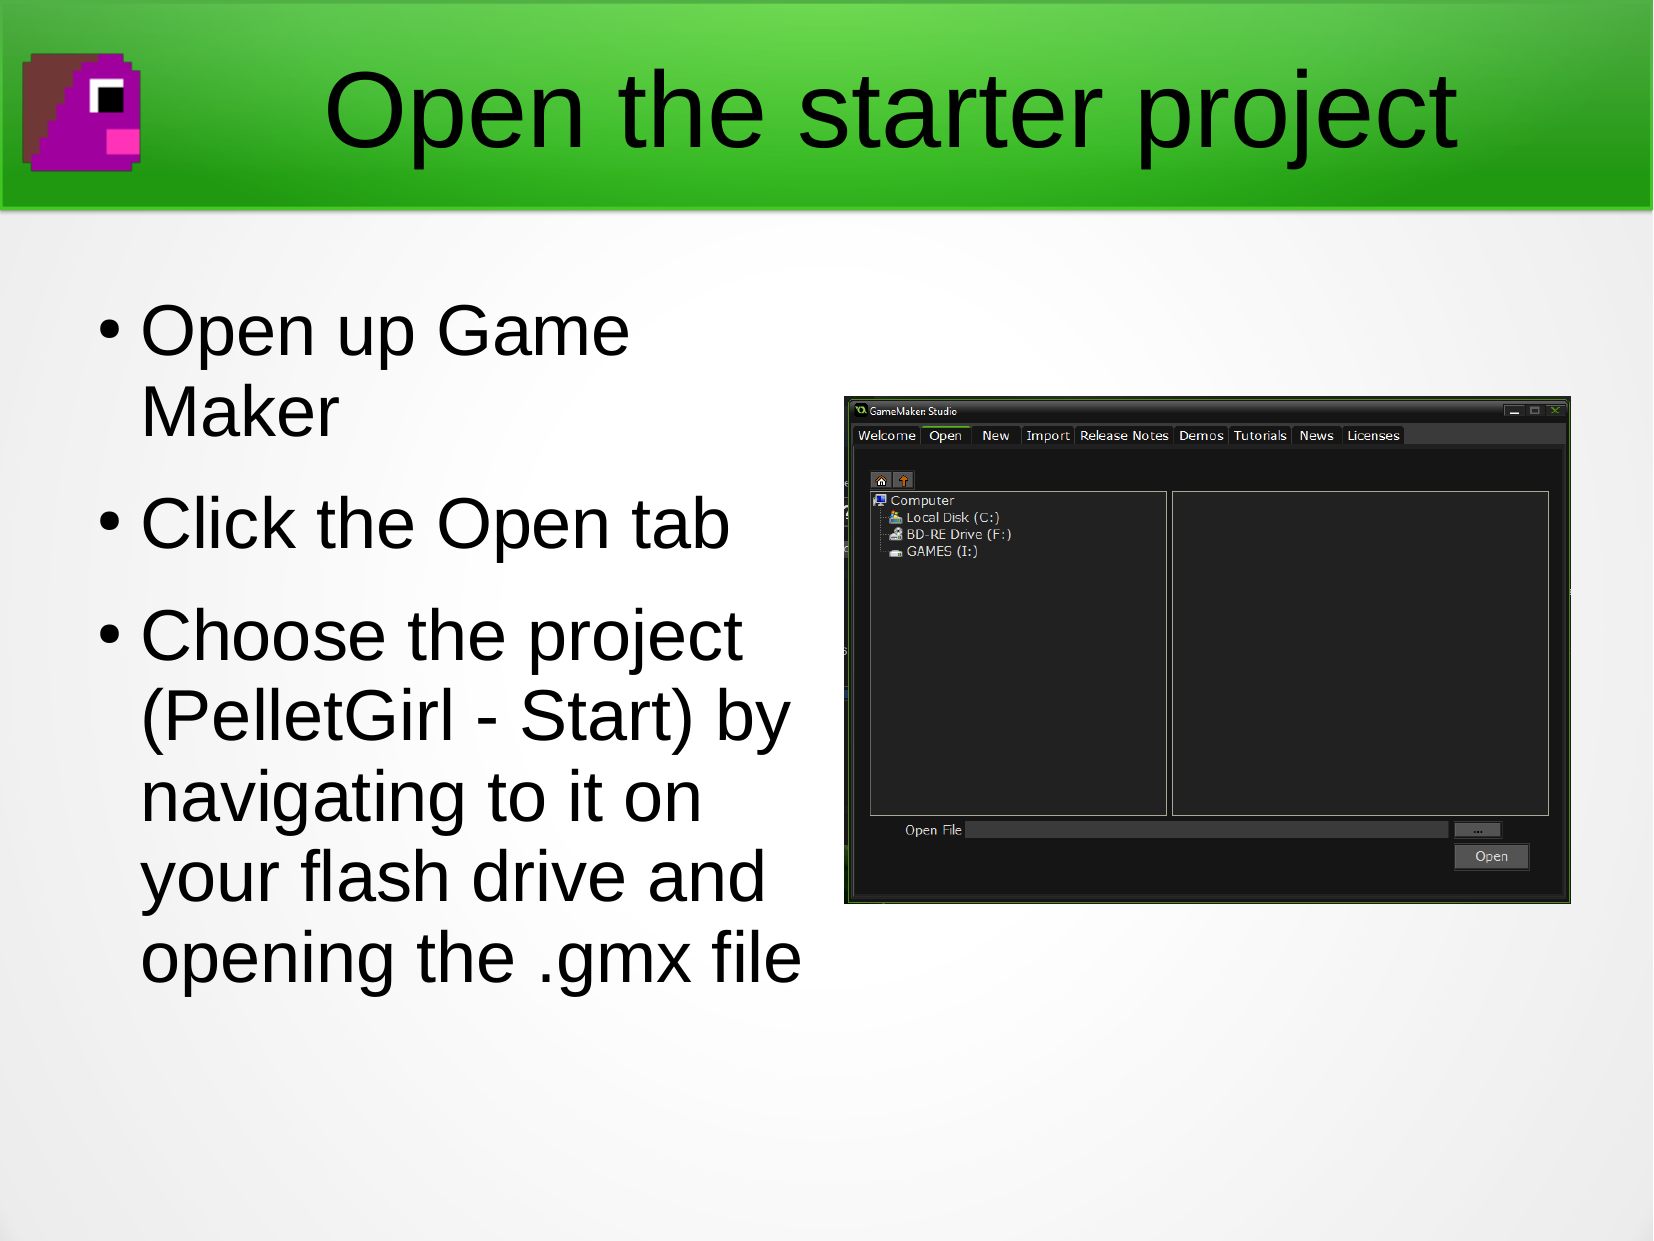

# Open the starter project
Open up Game Maker
Click the Open tab
Choose the project (PelletGirl - Start) by navigating to it on your flash drive and opening the .gmx file